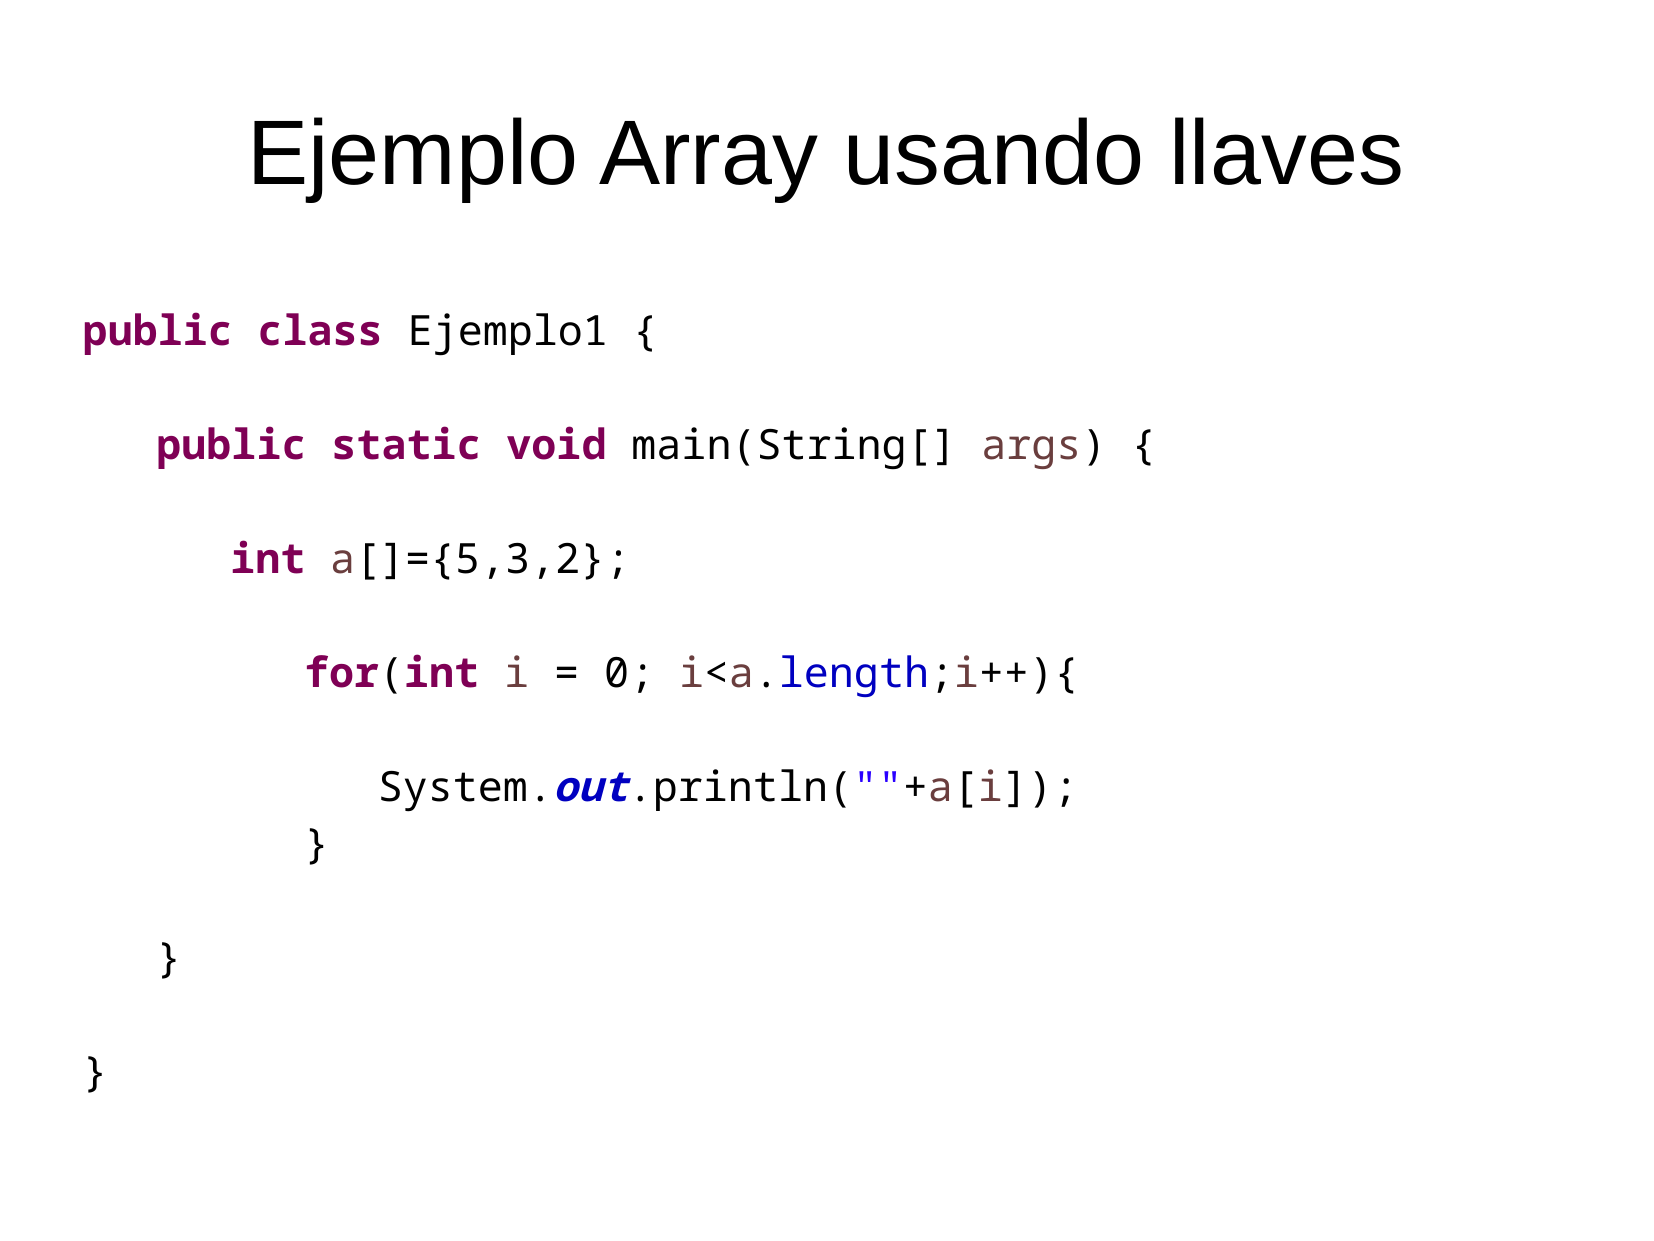

# Ejemplo Array usando llaves
public class Ejemplo1 {
	public static void main(String[] args) {
		int a[]={5,3,2};
			for(int i = 0; i<a.length;i++){
				System.out.println(""+a[i]);
			}
	}
}